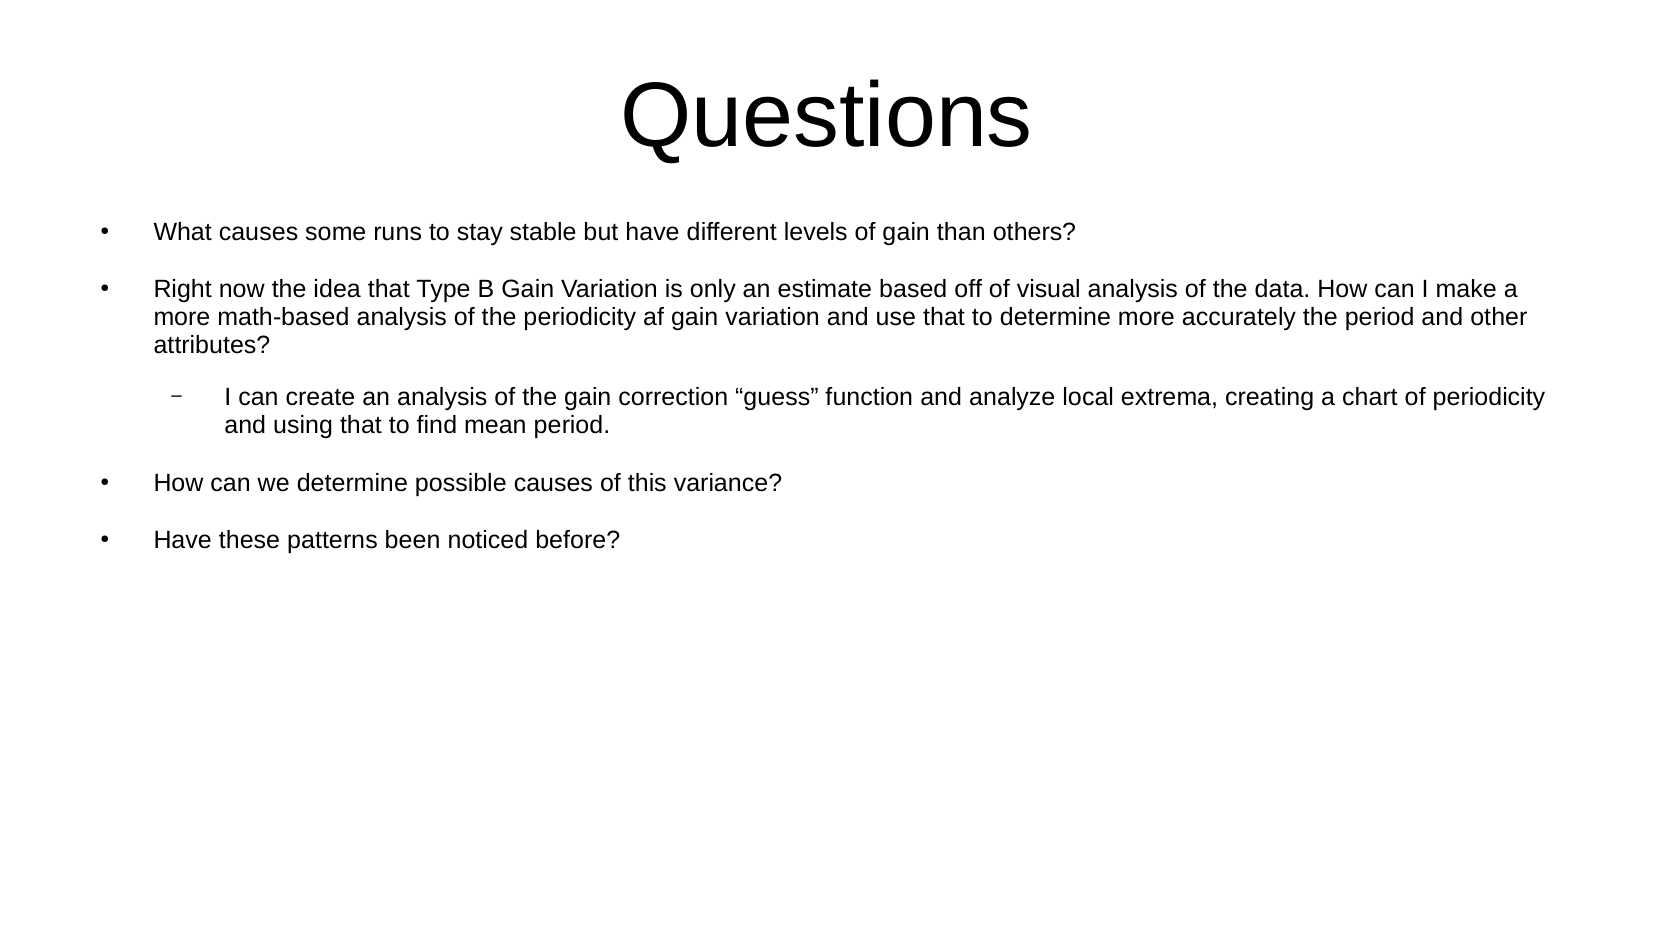

# Questions
What causes some runs to stay stable but have different levels of gain than others?
Right now the idea that Type B Gain Variation is only an estimate based off of visual analysis of the data. How can I make a more math-based analysis of the periodicity af gain variation and use that to determine more accurately the period and other attributes?
I can create an analysis of the gain correction “guess” function and analyze local extrema, creating a chart of periodicity and using that to find mean period.
How can we determine possible causes of this variance?
Have these patterns been noticed before?